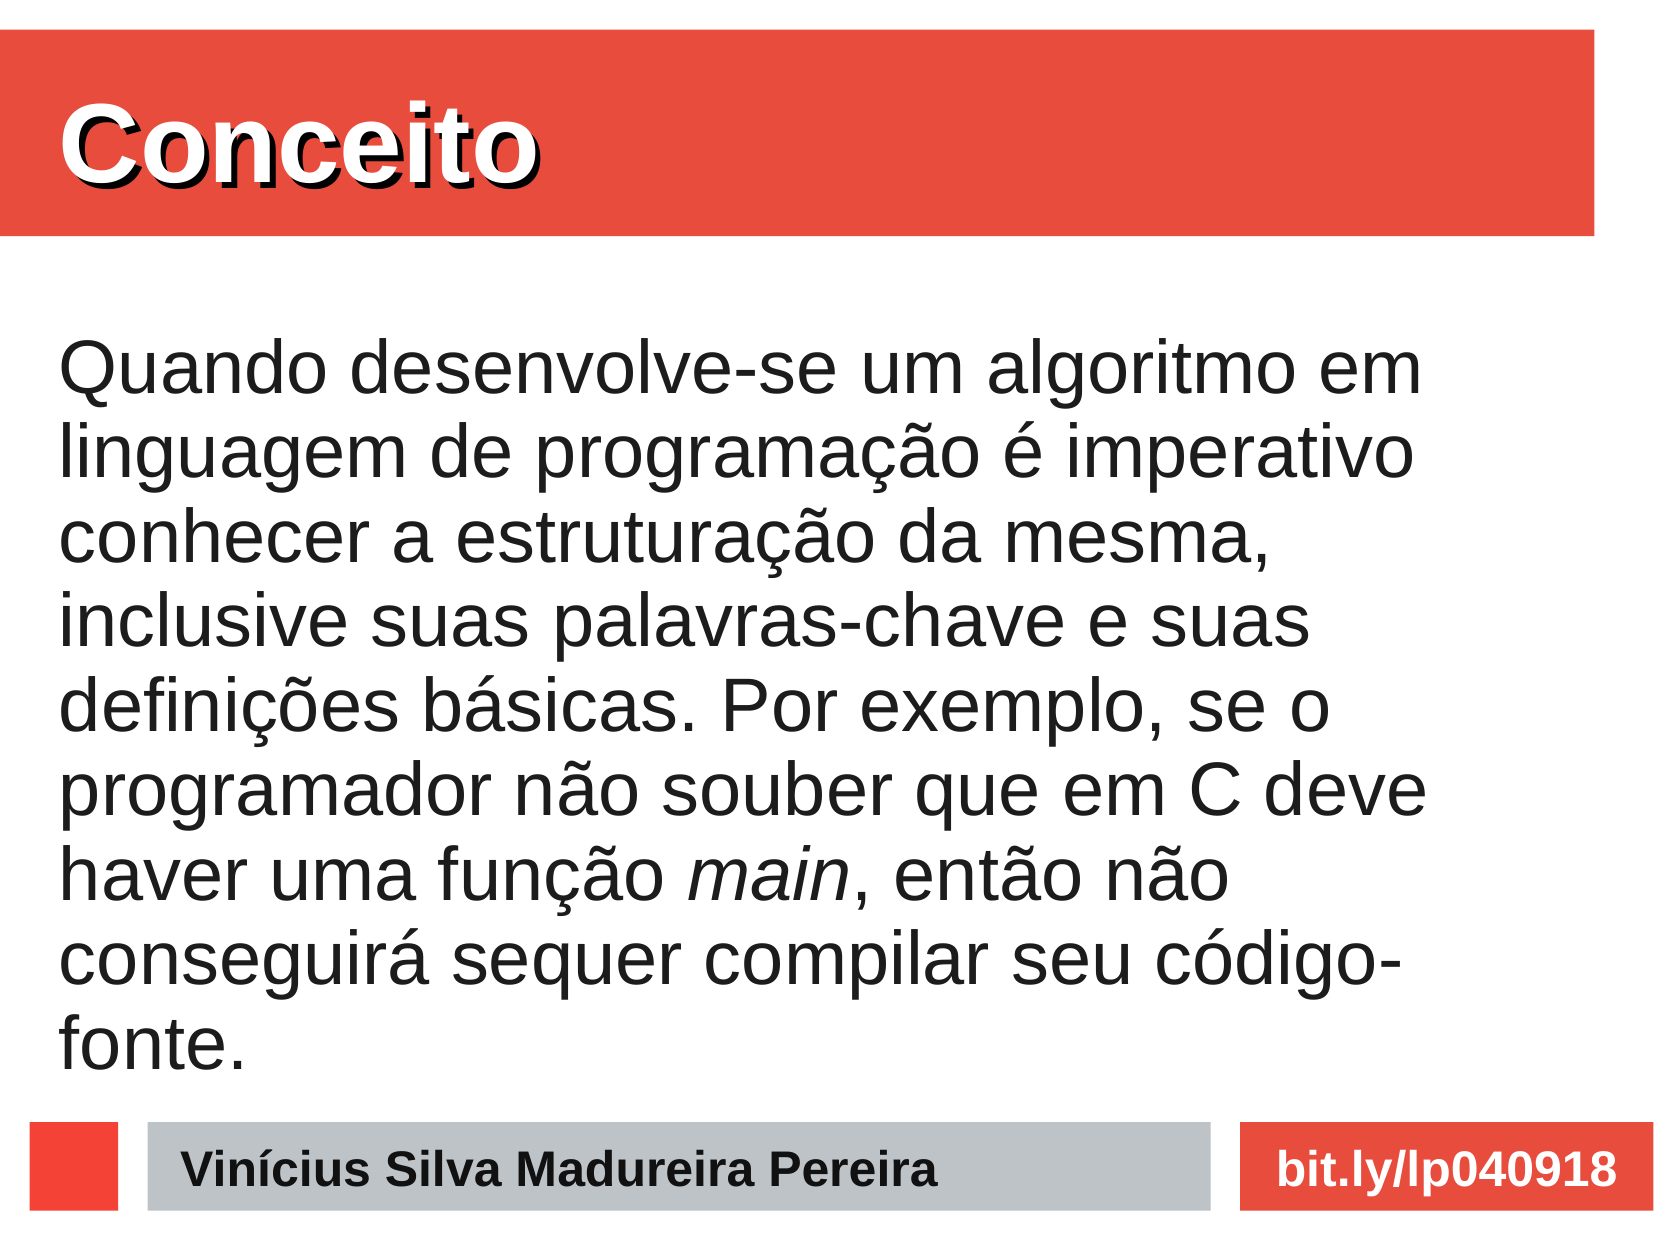

# Conceito
Quando desenvolve-se um algoritmo em linguagem de programação é imperativo conhecer a estruturação da mesma, inclusive suas palavras-chave e suas definições básicas. Por exemplo, se o programador não souber que em C deve haver uma função main, então não conseguirá sequer compilar seu código-fonte.
Vinícius Silva Madureira Pereira
bit.ly/lp040918